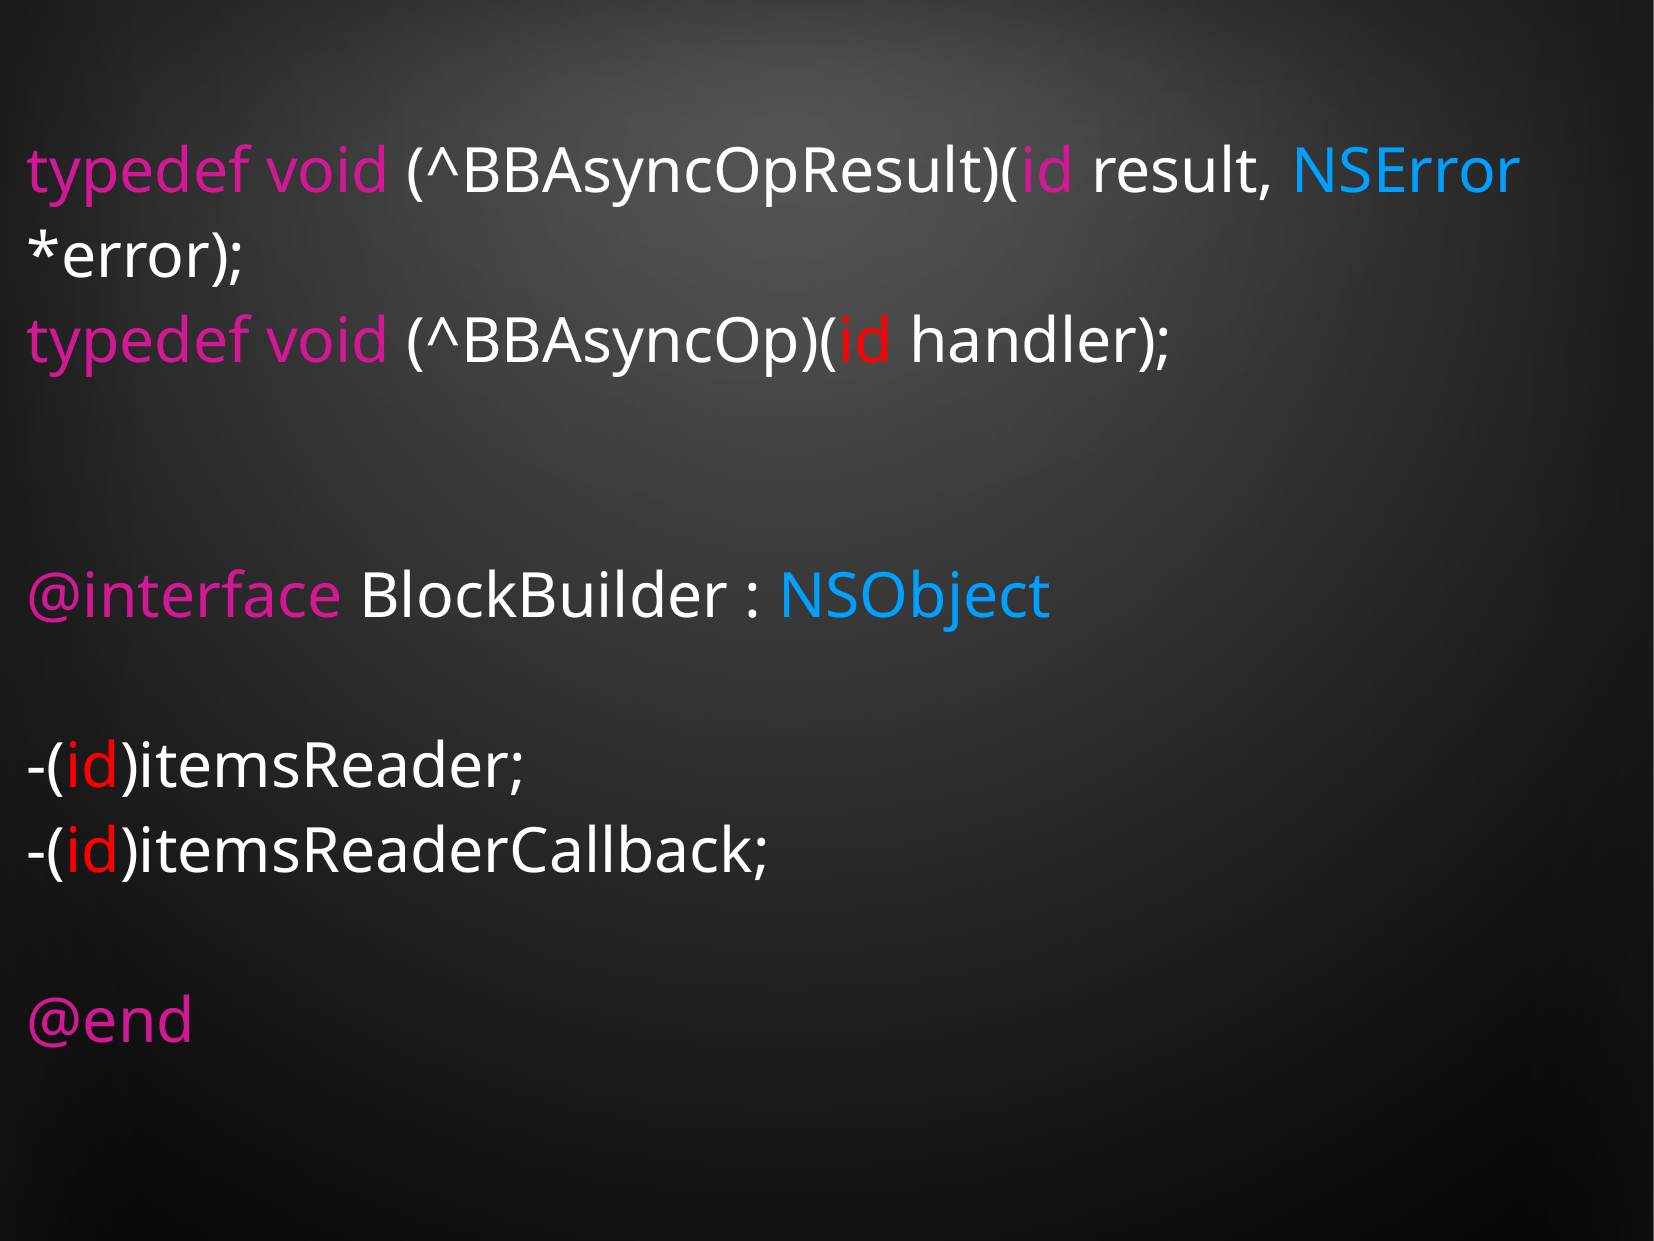

typedef void (^BBAsyncOpResult)(id result, NSError *error);
typedef void (^BBAsyncOp)(id handler);
@interface BlockBuilder : NSObject
-(id)itemsReader;
-(id)itemsReaderCallback;
@end